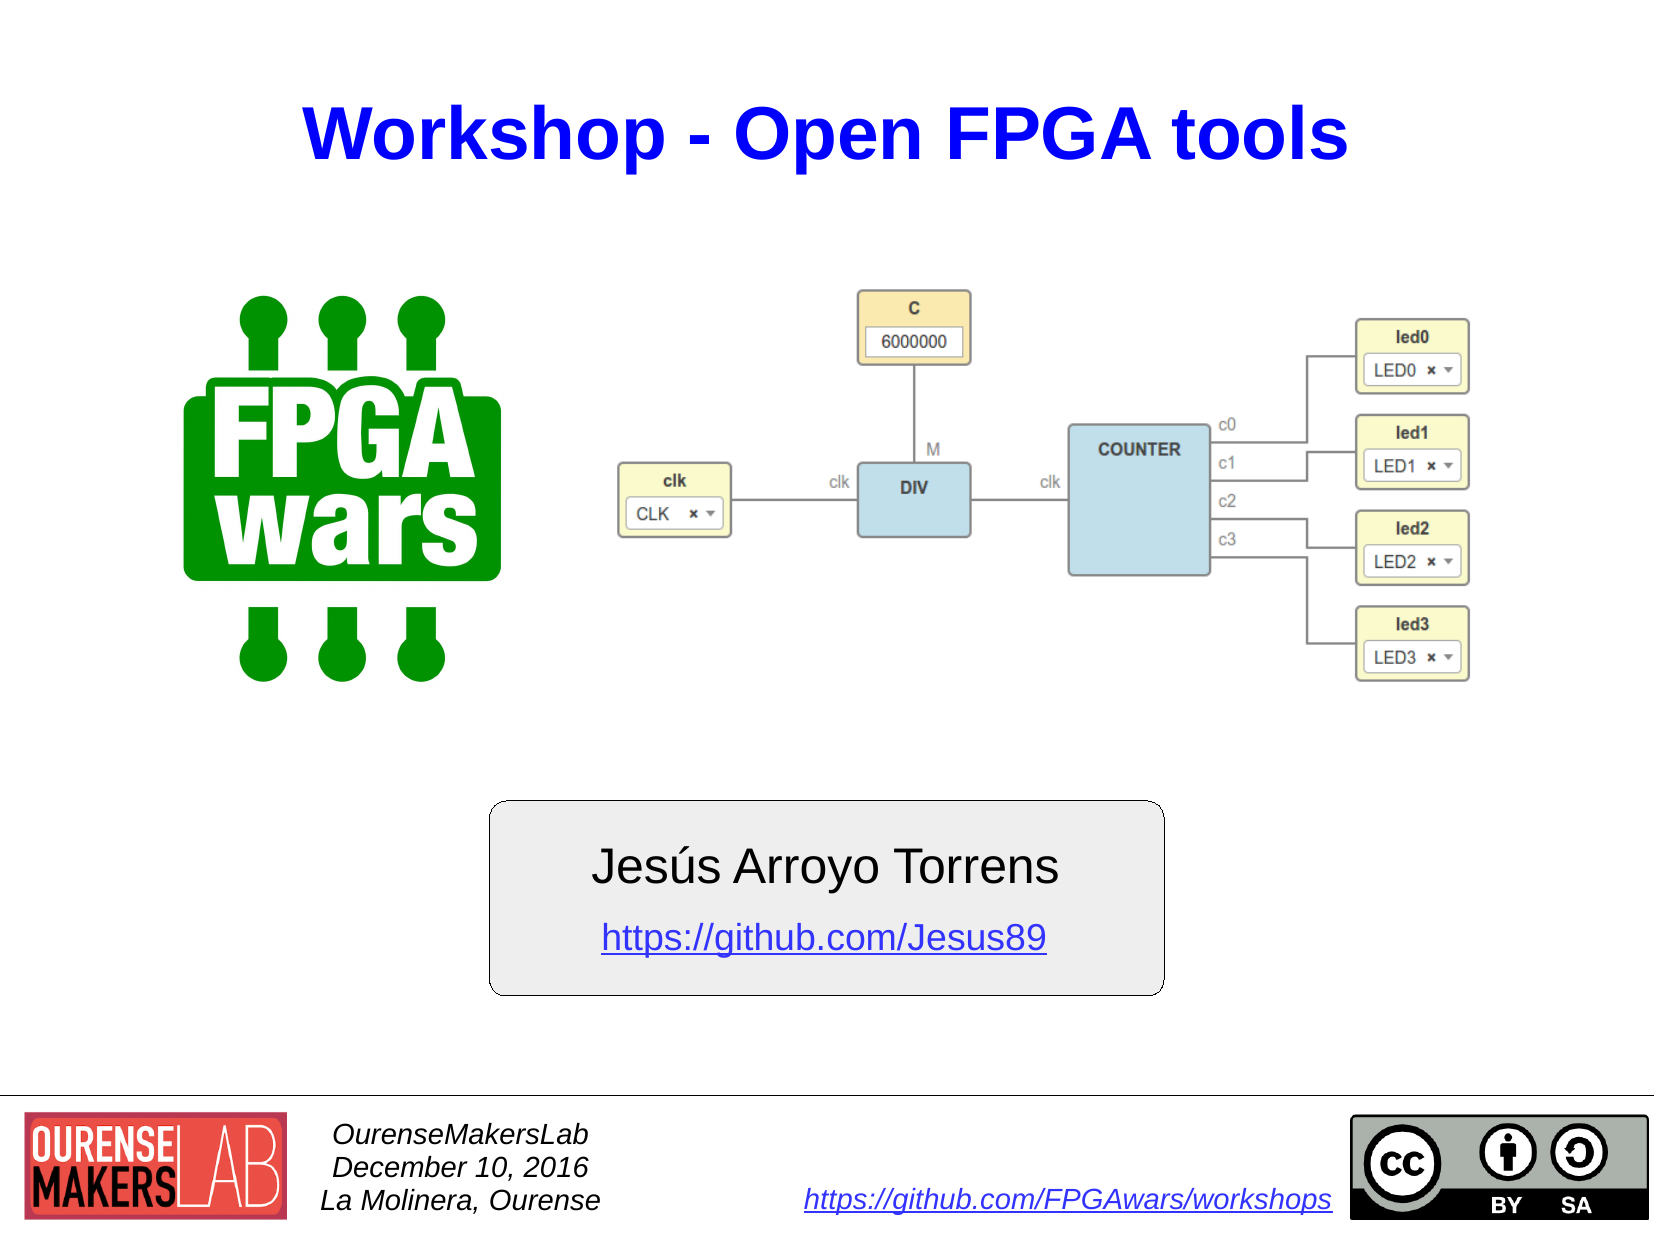

# Workshop - Open FPGA tools
Jesús Arroyo Torrens
https://github.com/Jesus89
OurenseMakersLab
December 10, 2016
La Molinera, Ourense
https://github.com/FPGAwars/workshops